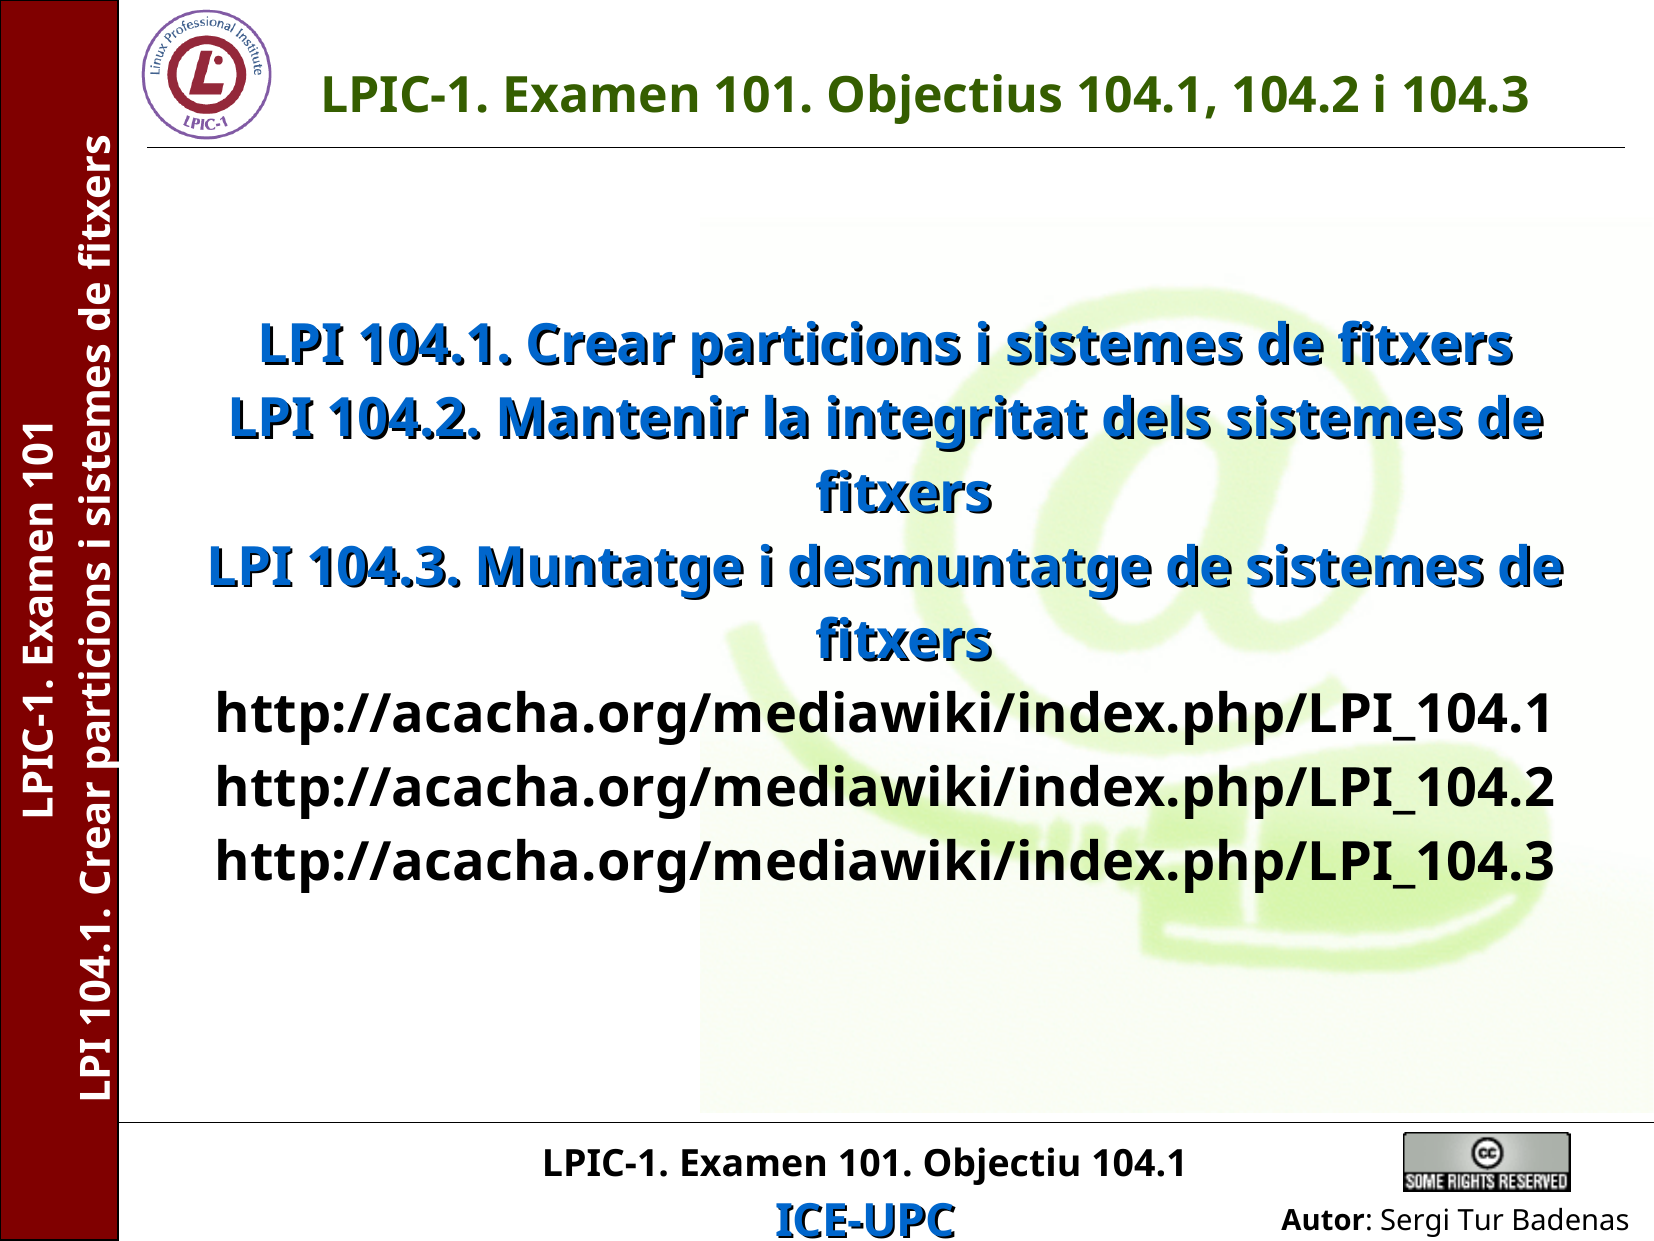

LPIC-1. Examen 101. Objectius 104.1, 104.2 i 104.3
# LPI 104.1. Crear particions i sistemes de fitxers
LPI 104.2. Mantenir la integritat dels sistemes de fitxers
LPI 104.3. Muntatge i desmuntatge de sistemes de fitxers
http://acacha.org/mediawiki/index.php/LPI_104.1
http://acacha.org/mediawiki/index.php/LPI_104.2
http://acacha.org/mediawiki/index.php/LPI_104.3